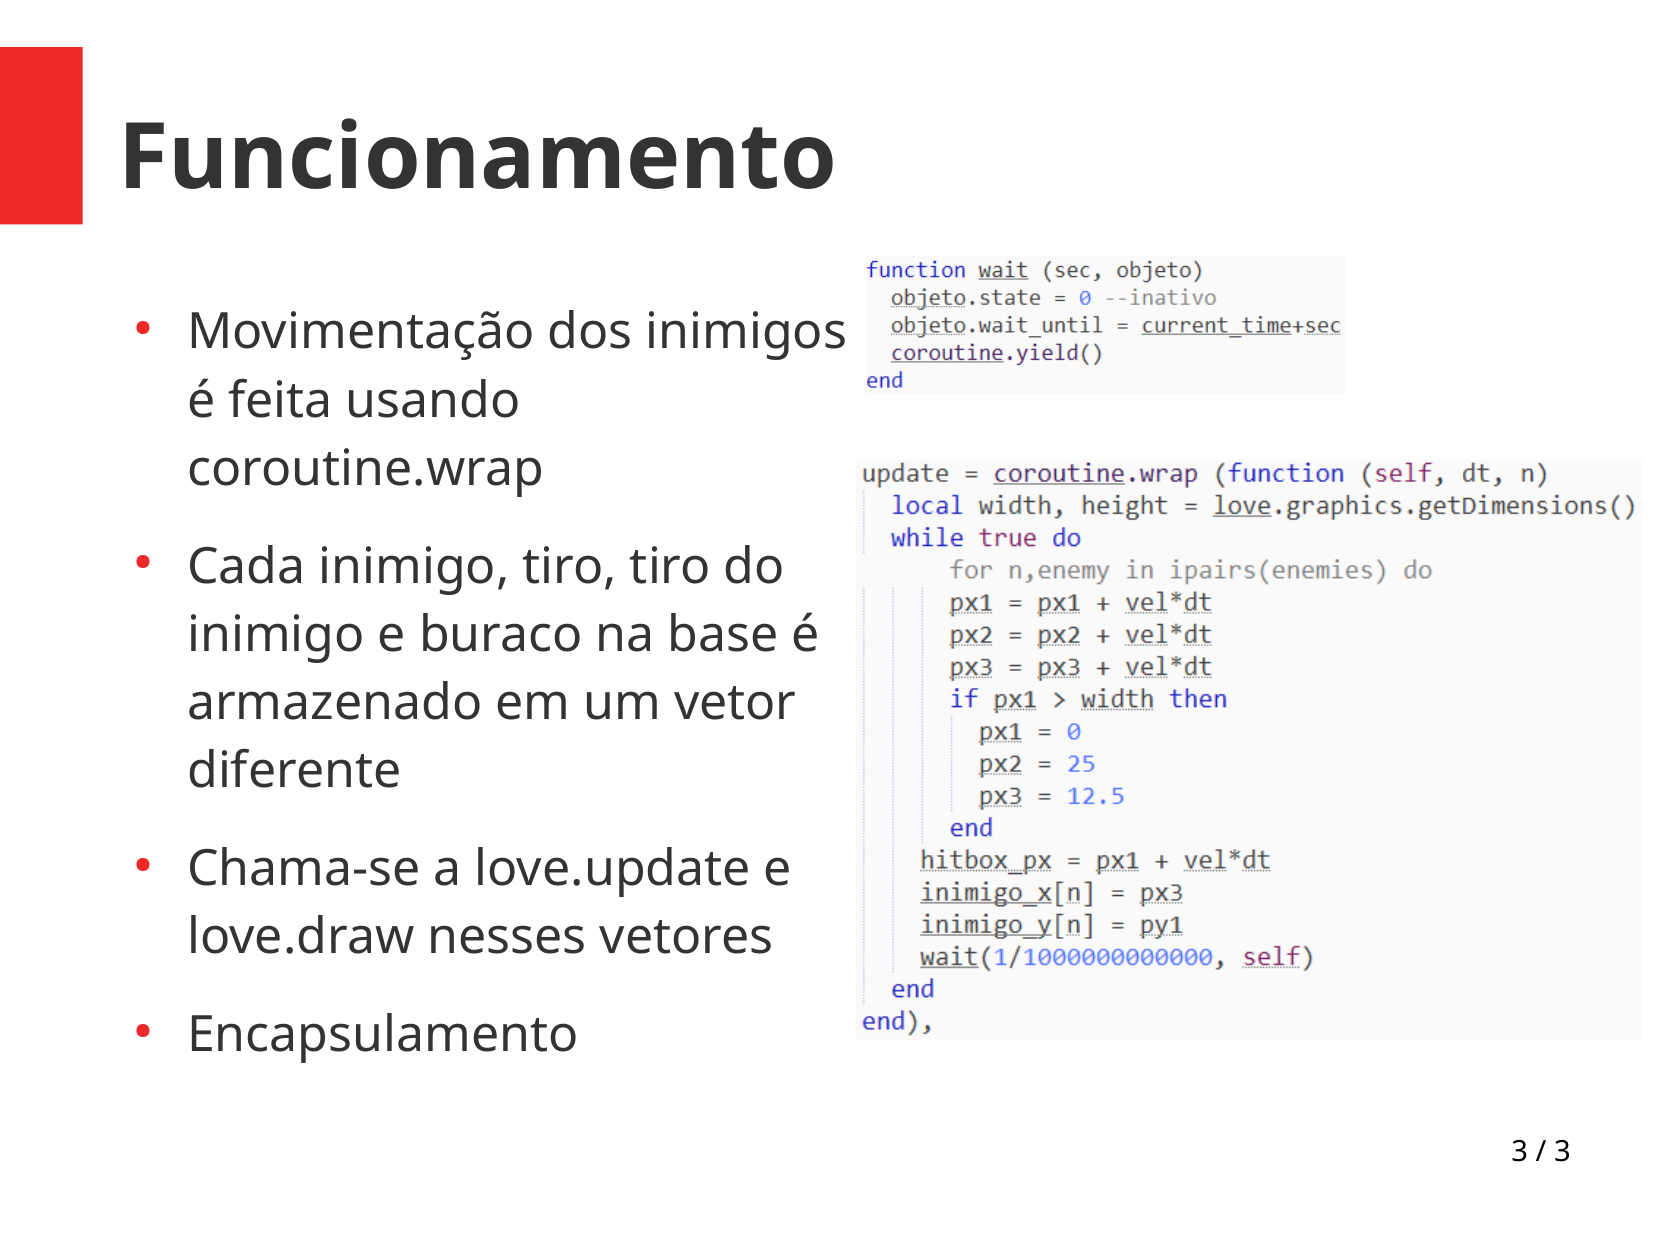

# Funcionamento
Movimentação dos inimigos é feita usando coroutine.wrap
Cada inimigo, tiro, tiro do inimigo e buraco na base é armazenado em um vetor diferente
Chama-se a love.update e love.draw nesses vetores
Encapsulamento
3